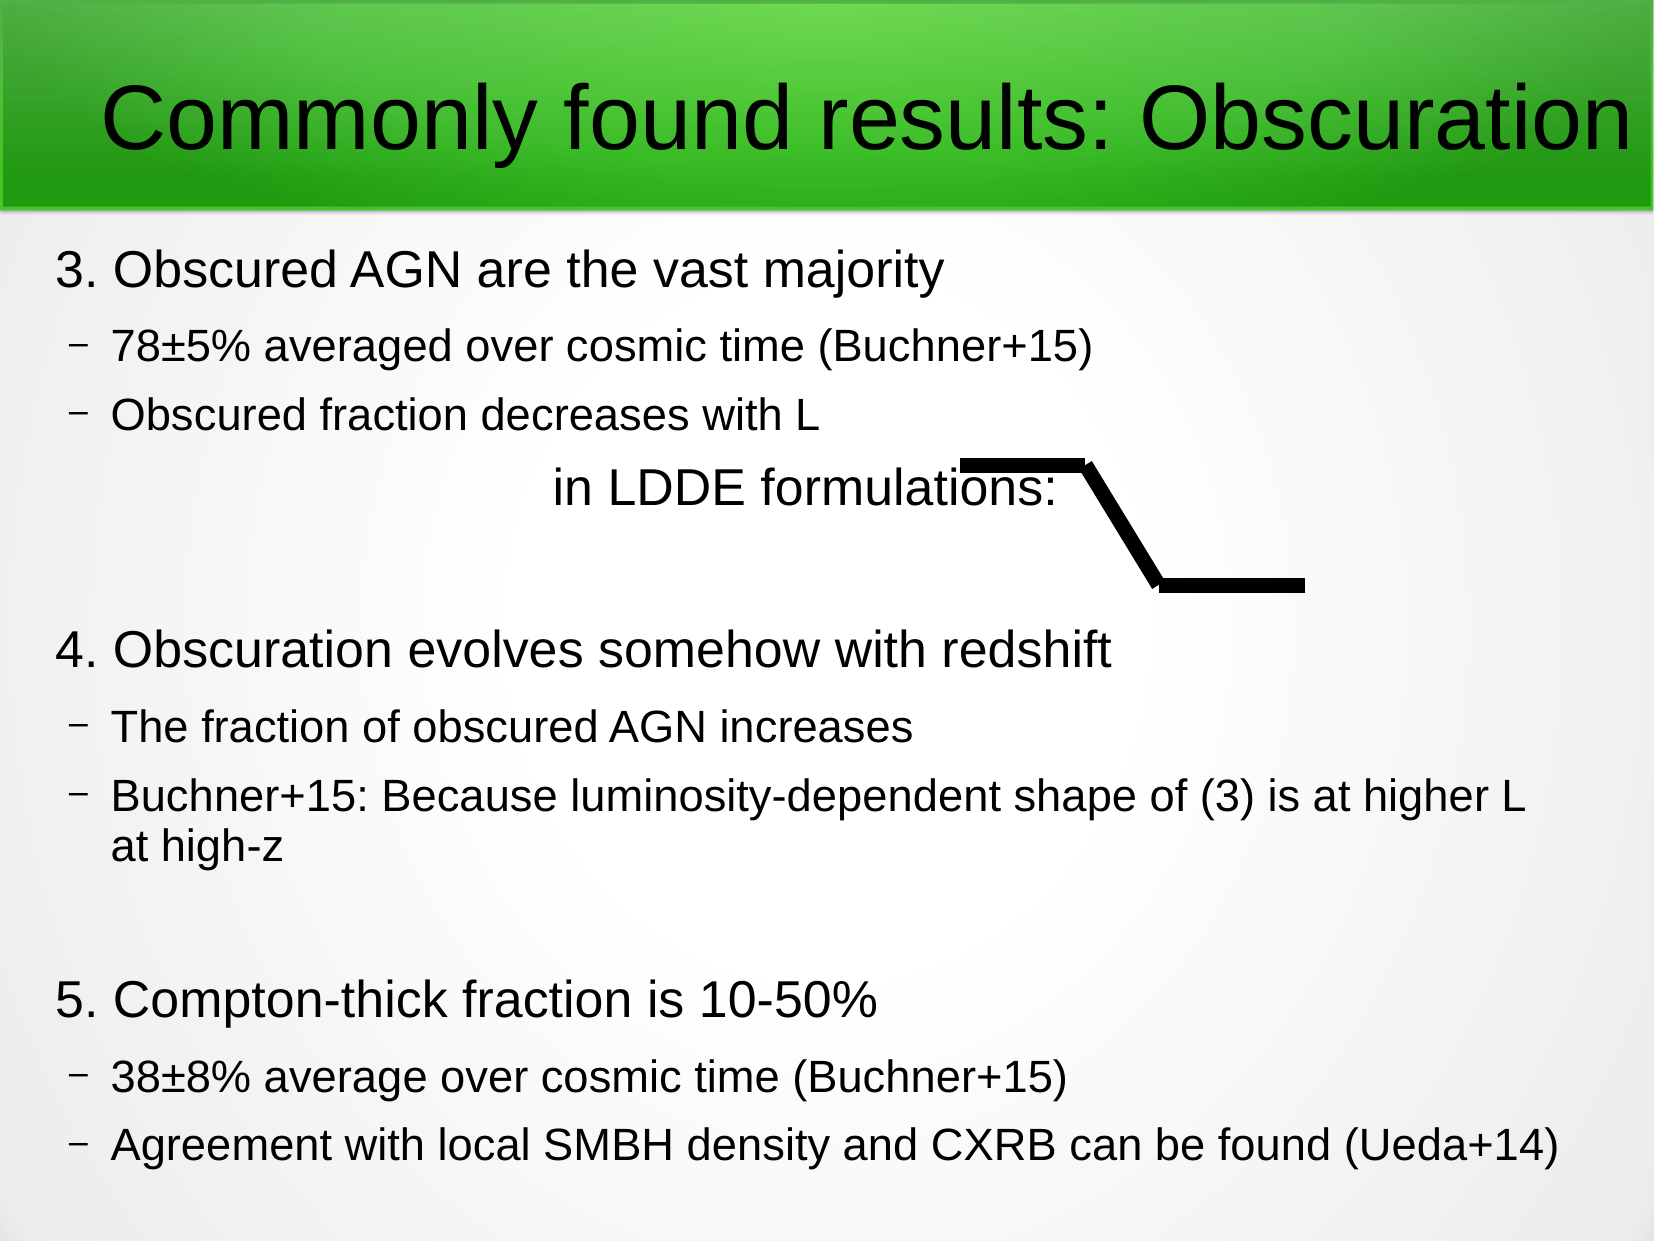

# Commonly found results: Obscuration
3. Obscured AGN are the vast majority
78±5% averaged over cosmic time (Buchner+15)
Obscured fraction decreases with L
in LDDE formulations:
4. Obscuration evolves somehow with redshift
The fraction of obscured AGN increases
Buchner+15: Because luminosity-dependent shape of (3) is at higher L at high-z
5. Compton-thick fraction is 10-50%
38±8% average over cosmic time (Buchner+15)
Agreement with local SMBH density and CXRB can be found (Ueda+14)